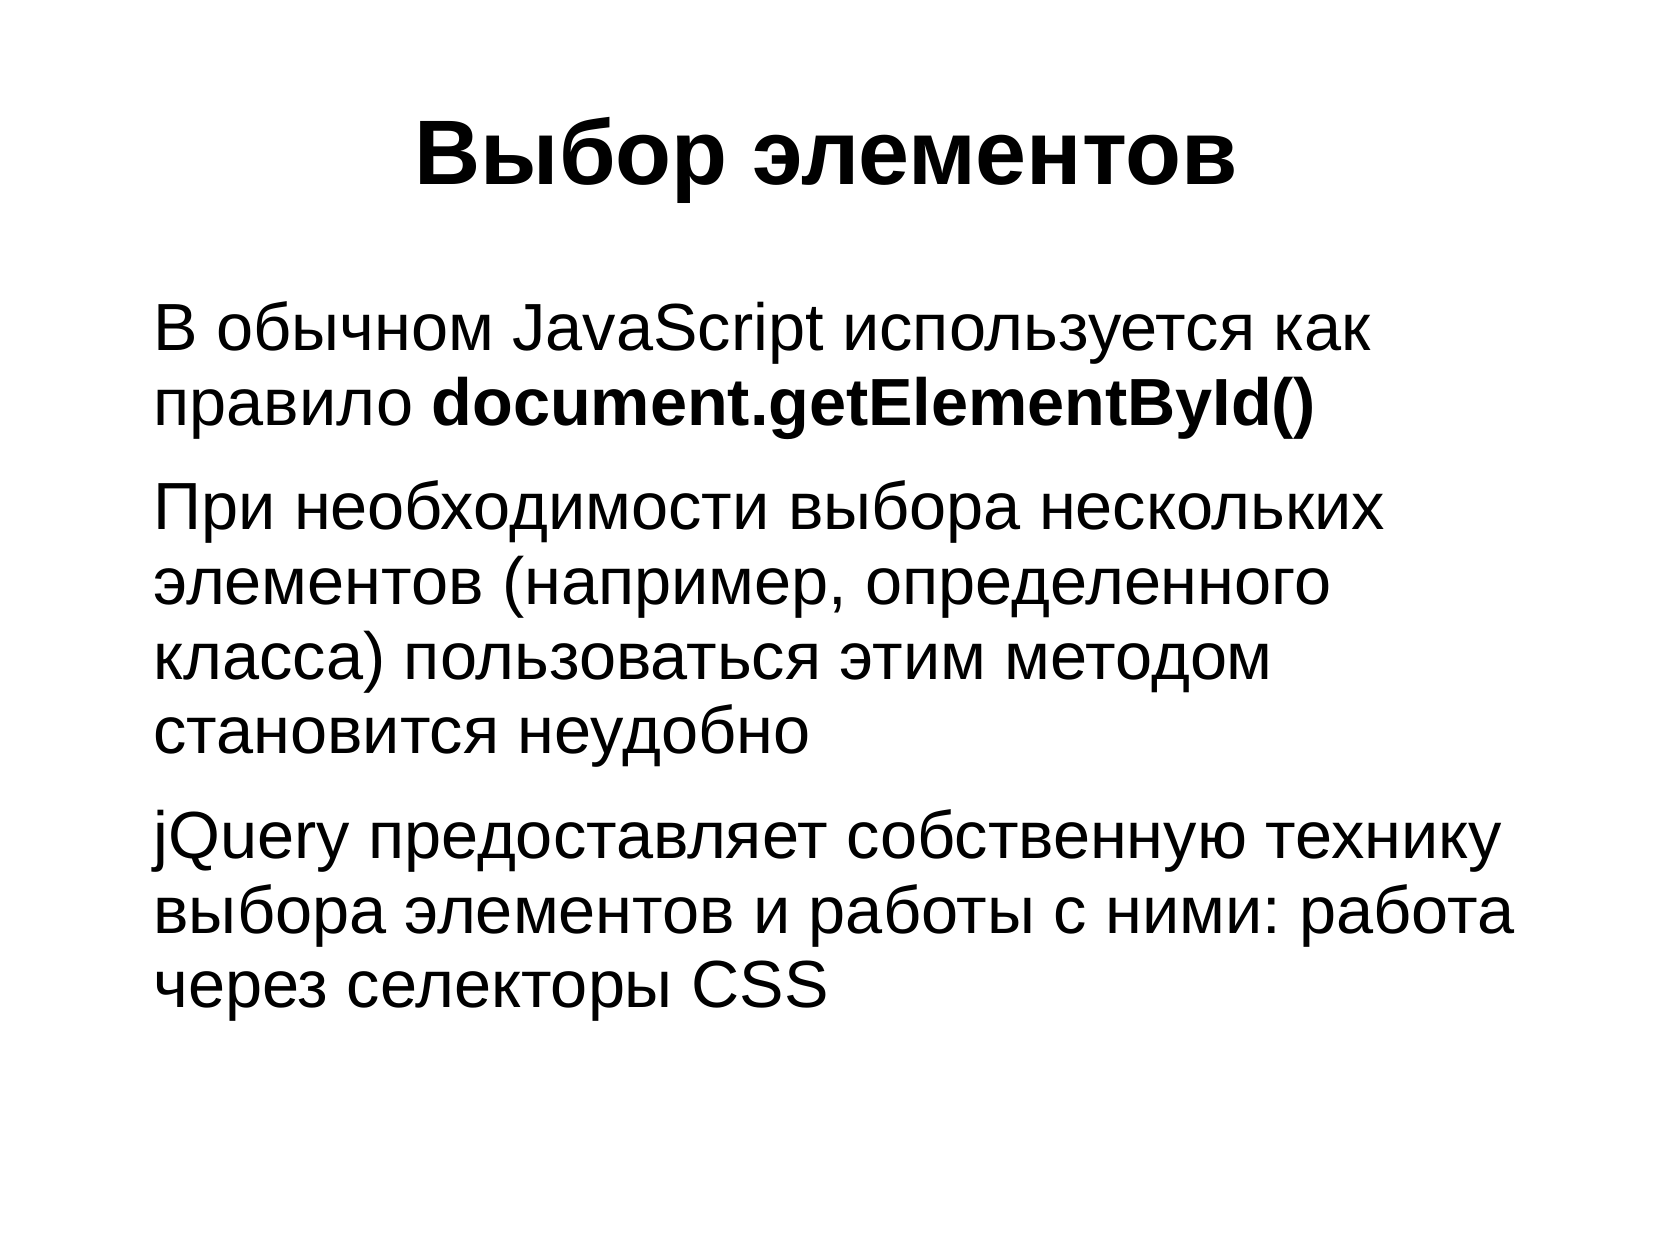

# Выбор элементов
В обычном JavaScript используется как правило document.getElementById()
При необходимости выбора нескольких элементов (например, определенного класса) пользоваться этим методом становится неудобно
jQuery предоставляет собственную технику выбора элементов и работы с ними: работа через селекторы CSS